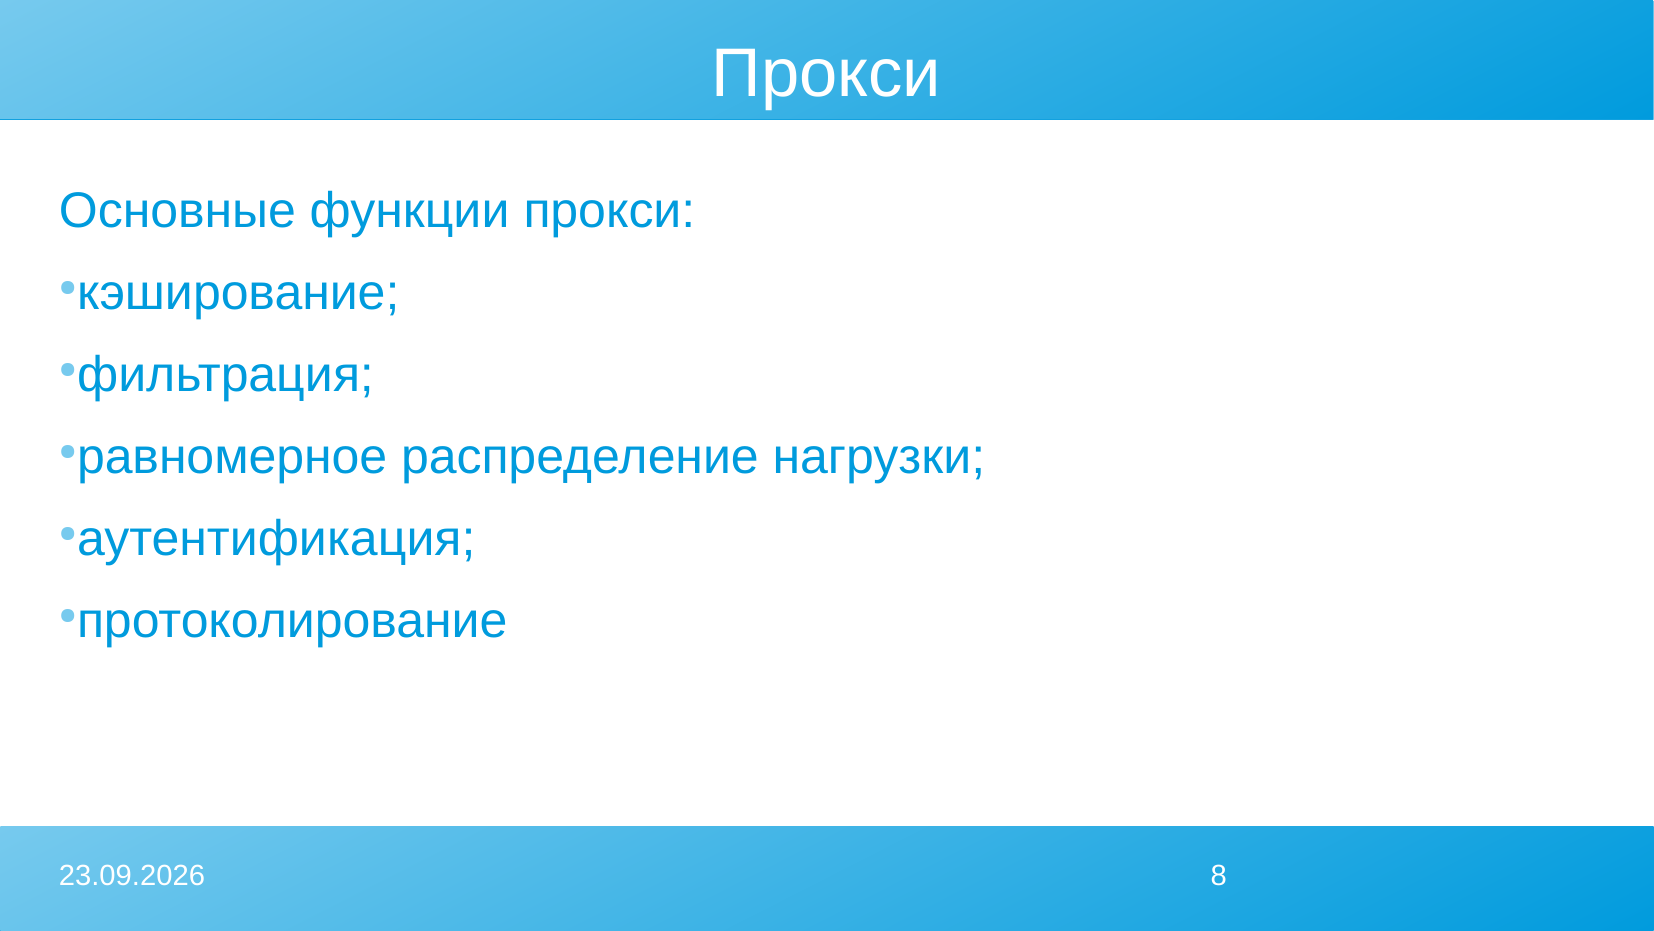

# Прокси
Основные функции прокси:
кэширование;
фильтрация;
равномерное распределение нагрузки;
аутентификация;
протоколирование